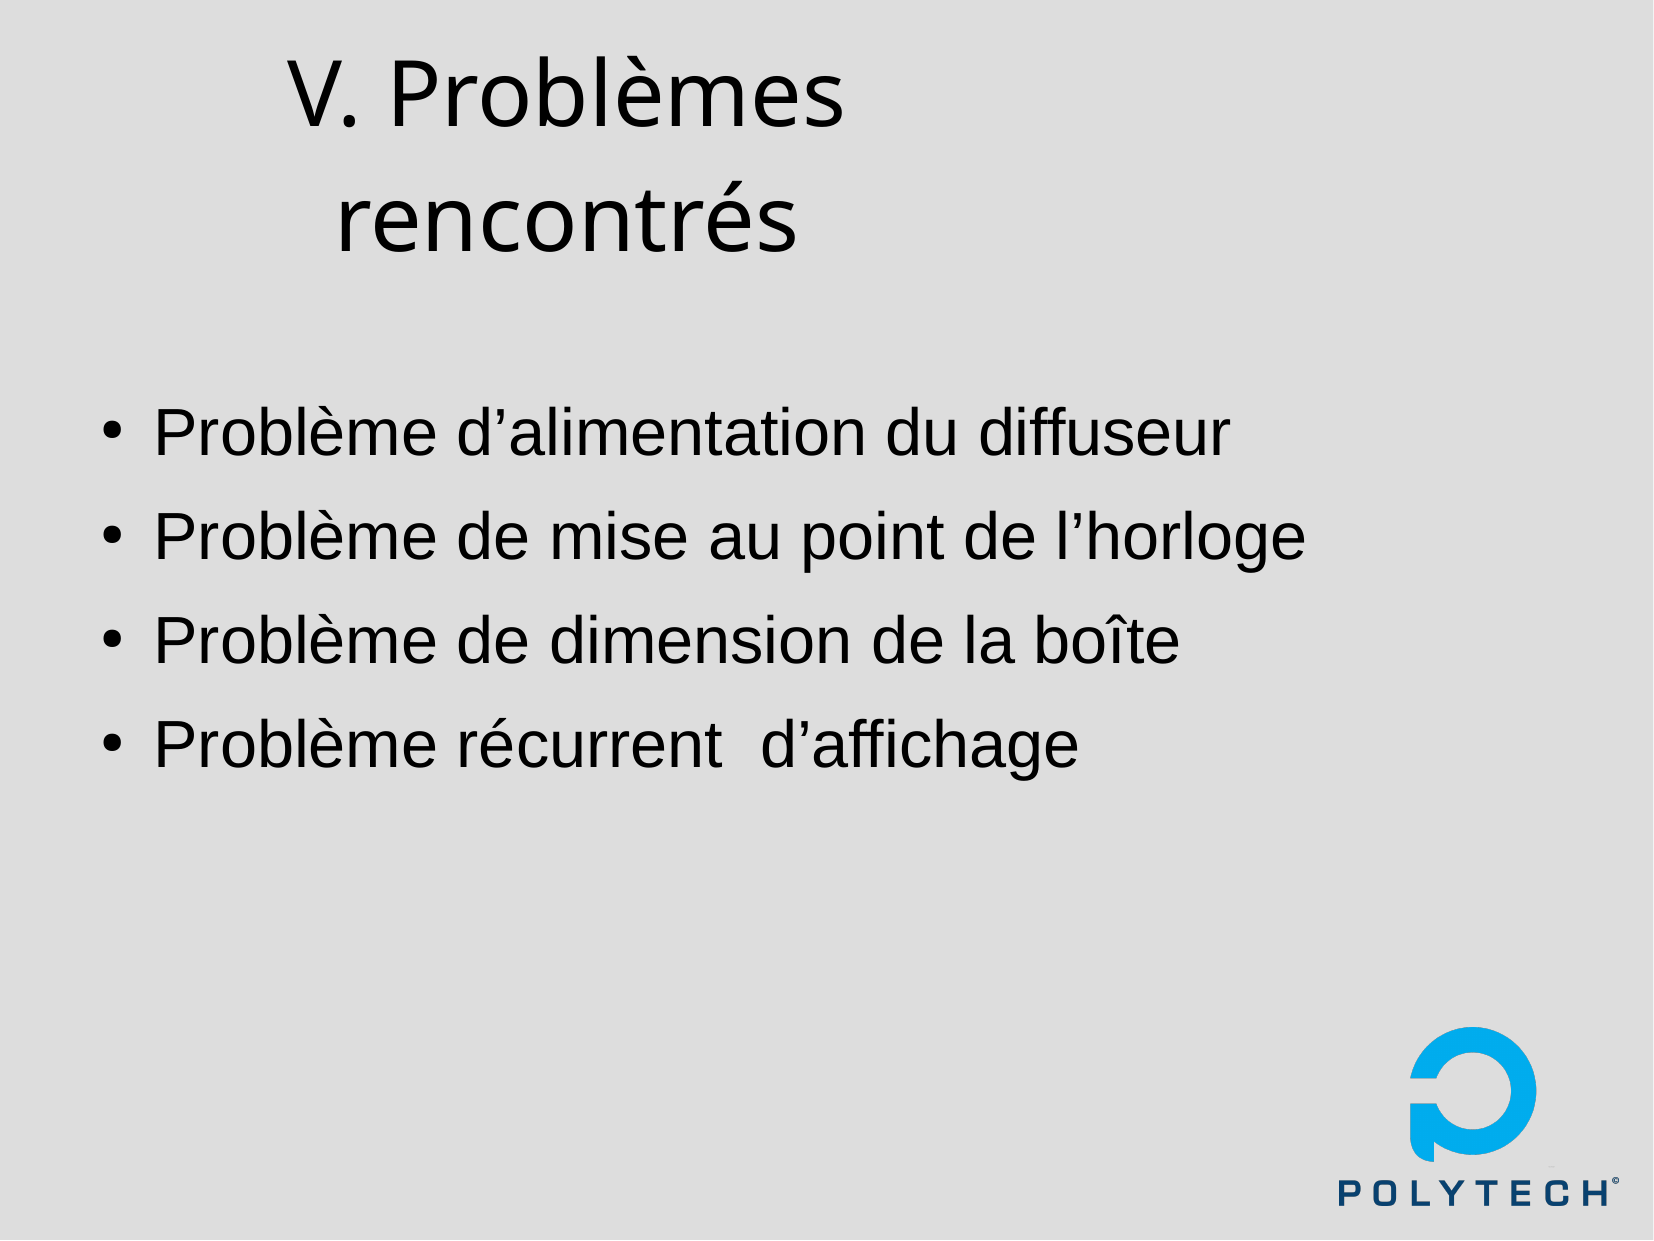

# V. Problèmes rencontrés
Problème d’alimentation du diffuseur
Problème de mise au point de l’horloge
Problème de dimension de la boîte
Problème récurrent d’affichage